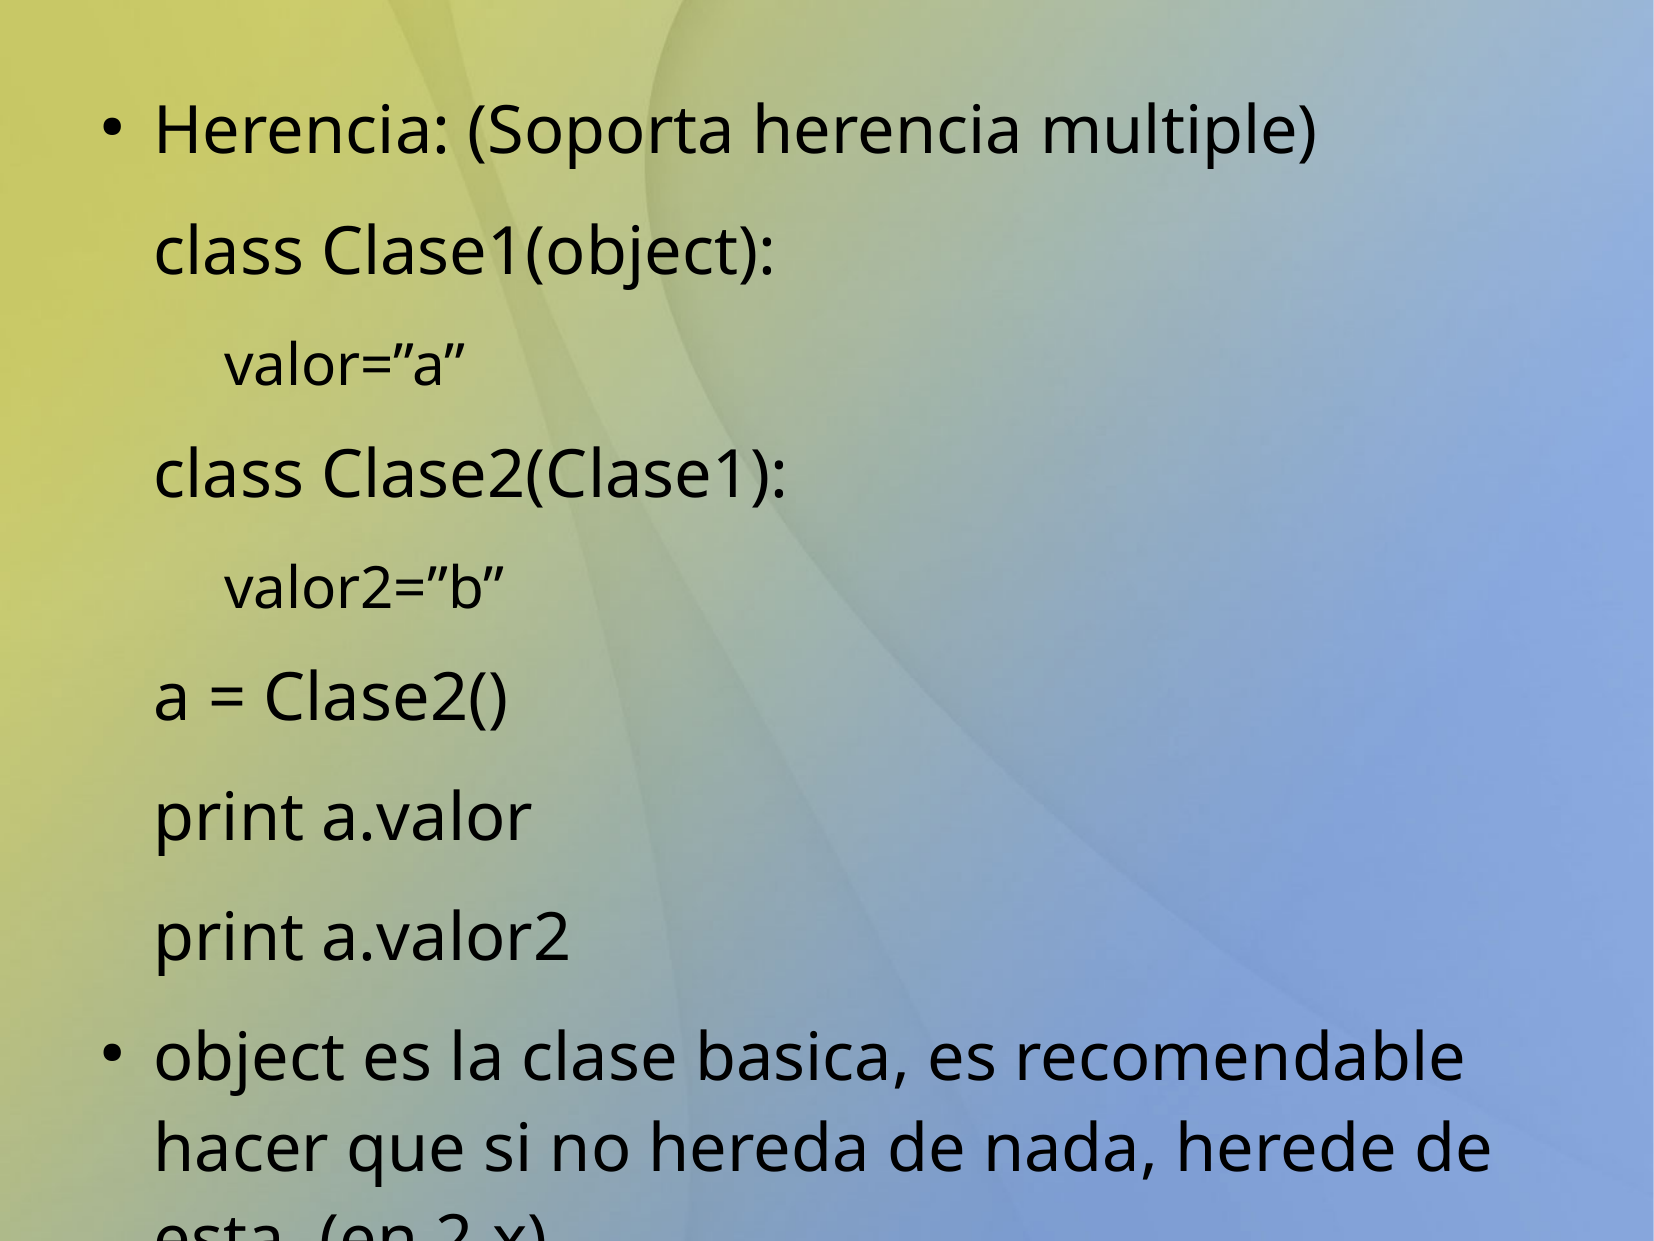

# Herencia: (Soporta herencia multiple)
class Clase1(object):
valor=”a”
class Clase2(Clase1):
valor2=”b”
a = Clase2()
print a.valor
print a.valor2
object es la clase basica, es recomendable hacer que si no hereda de nada, herede de esta. (en 2.x)